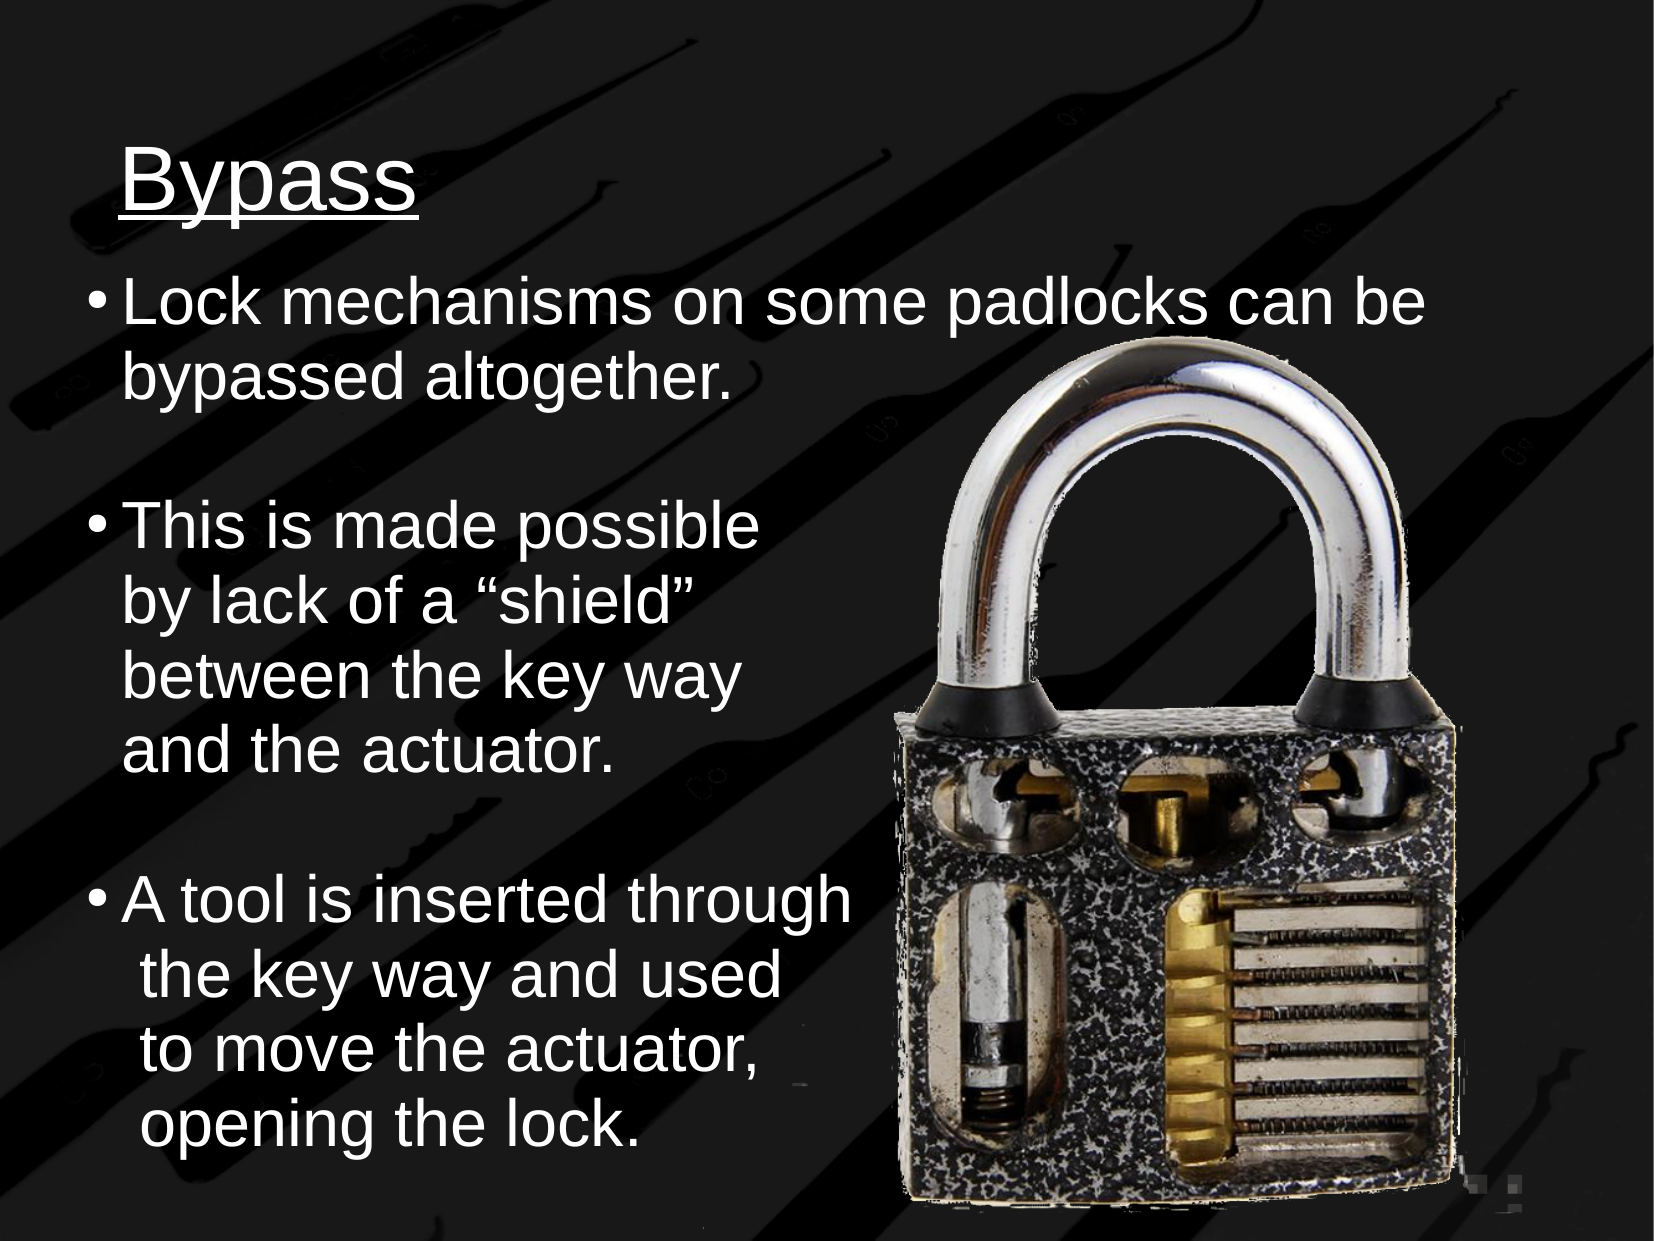

# Bypass
Lock mechanisms on some padlocks can be bypassed altogether.
This is made possible
by lack of a “shield”
between the key way
and the actuator.
A tool is inserted through
 the key way and used
 to move the actuator,
 opening the lock.